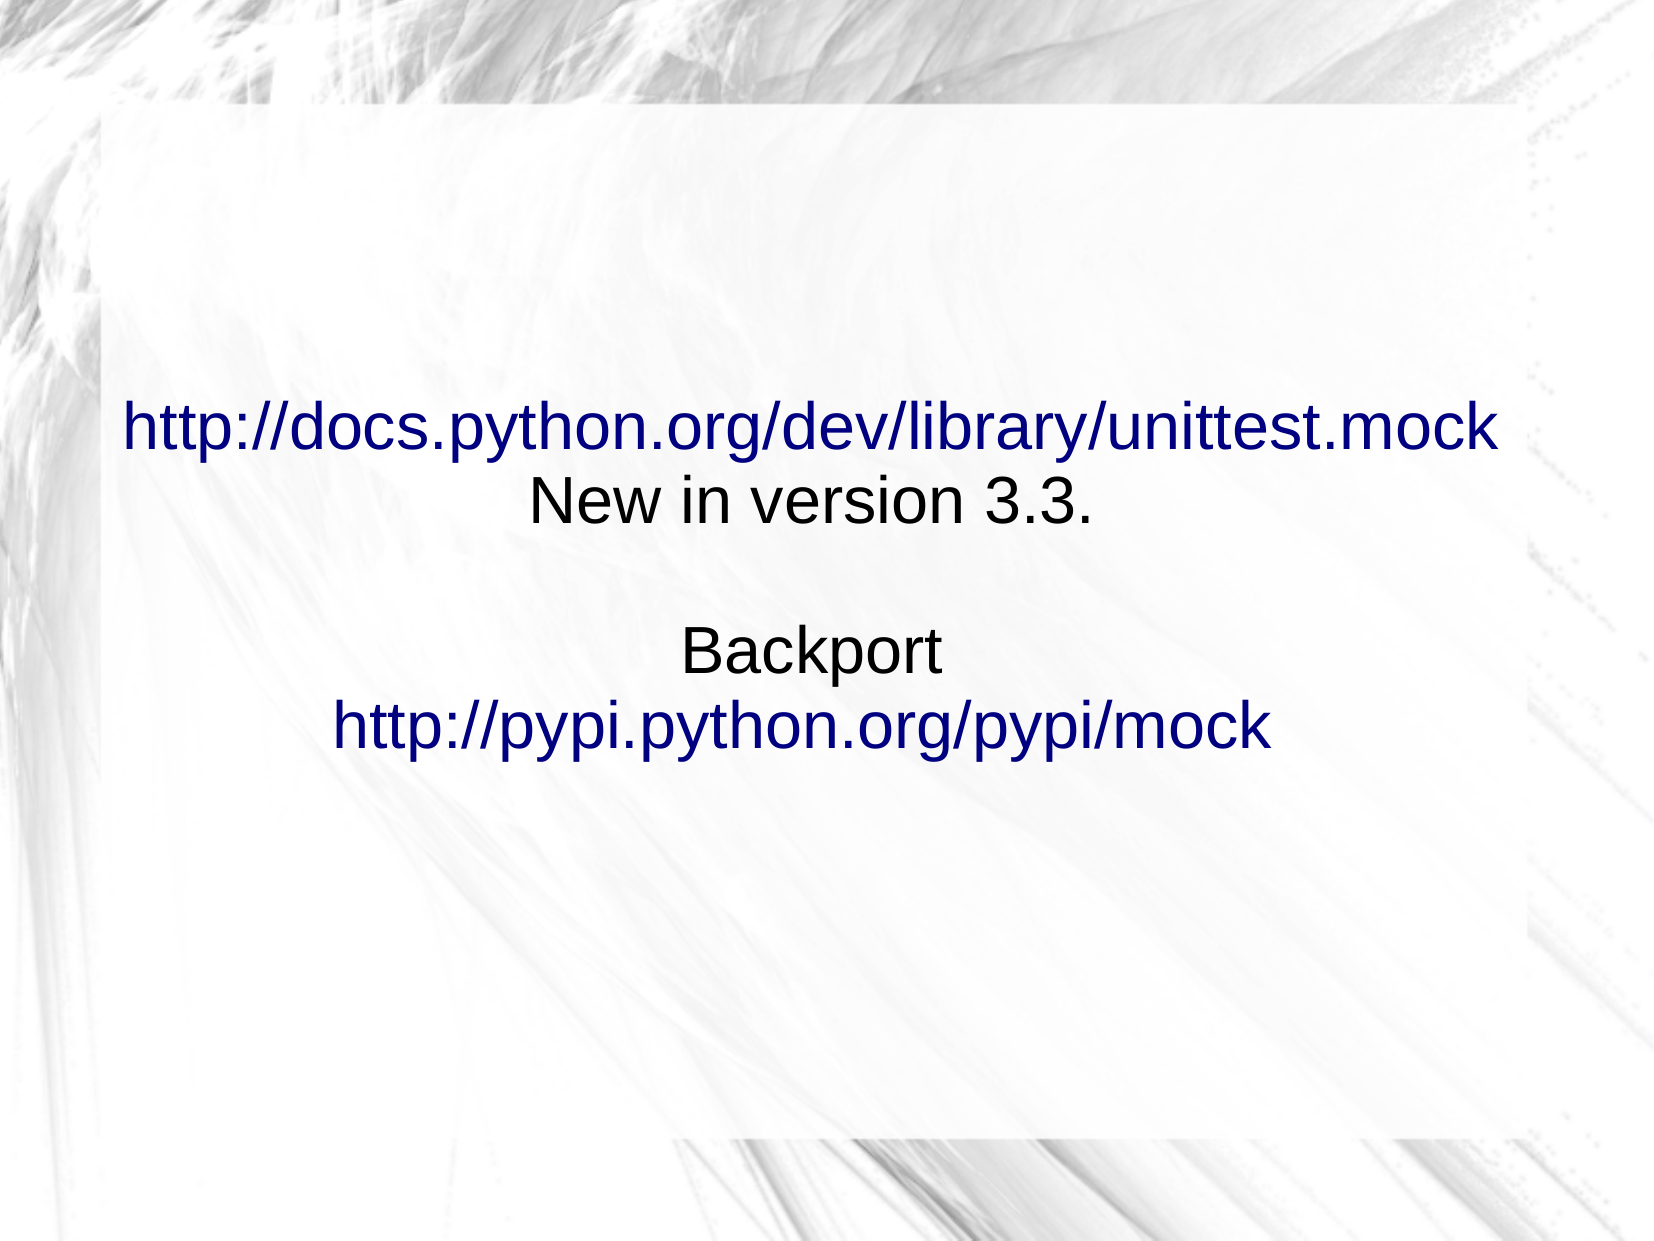

# http://docs.python.org/dev/library/unittest.mock
New in version 3.3.
Backport
http://pypi.python.org/pypi/mock